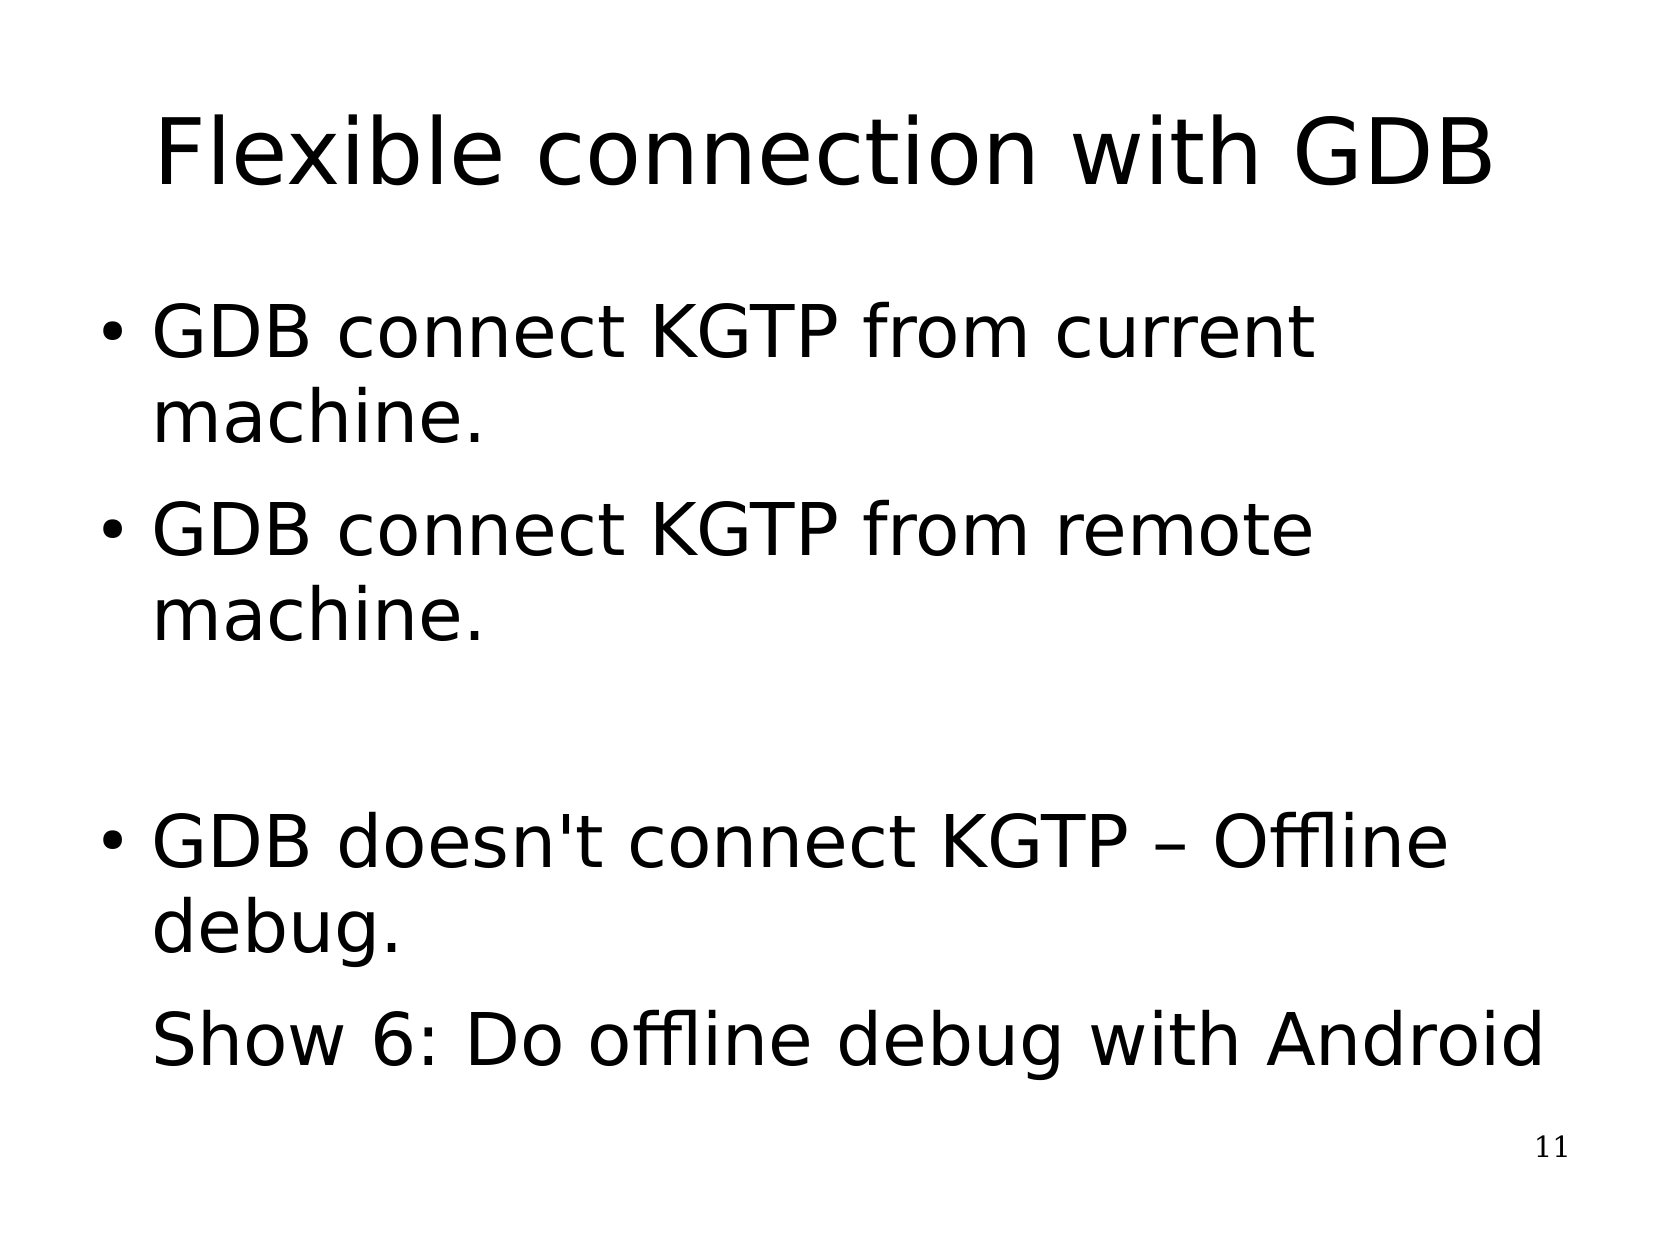

# Flexible connection with GDB
GDB connect KGTP from current machine.
GDB connect KGTP from remote machine.
GDB doesn't connect KGTP – Offline debug.
Show 6: Do offline debug with Android
11